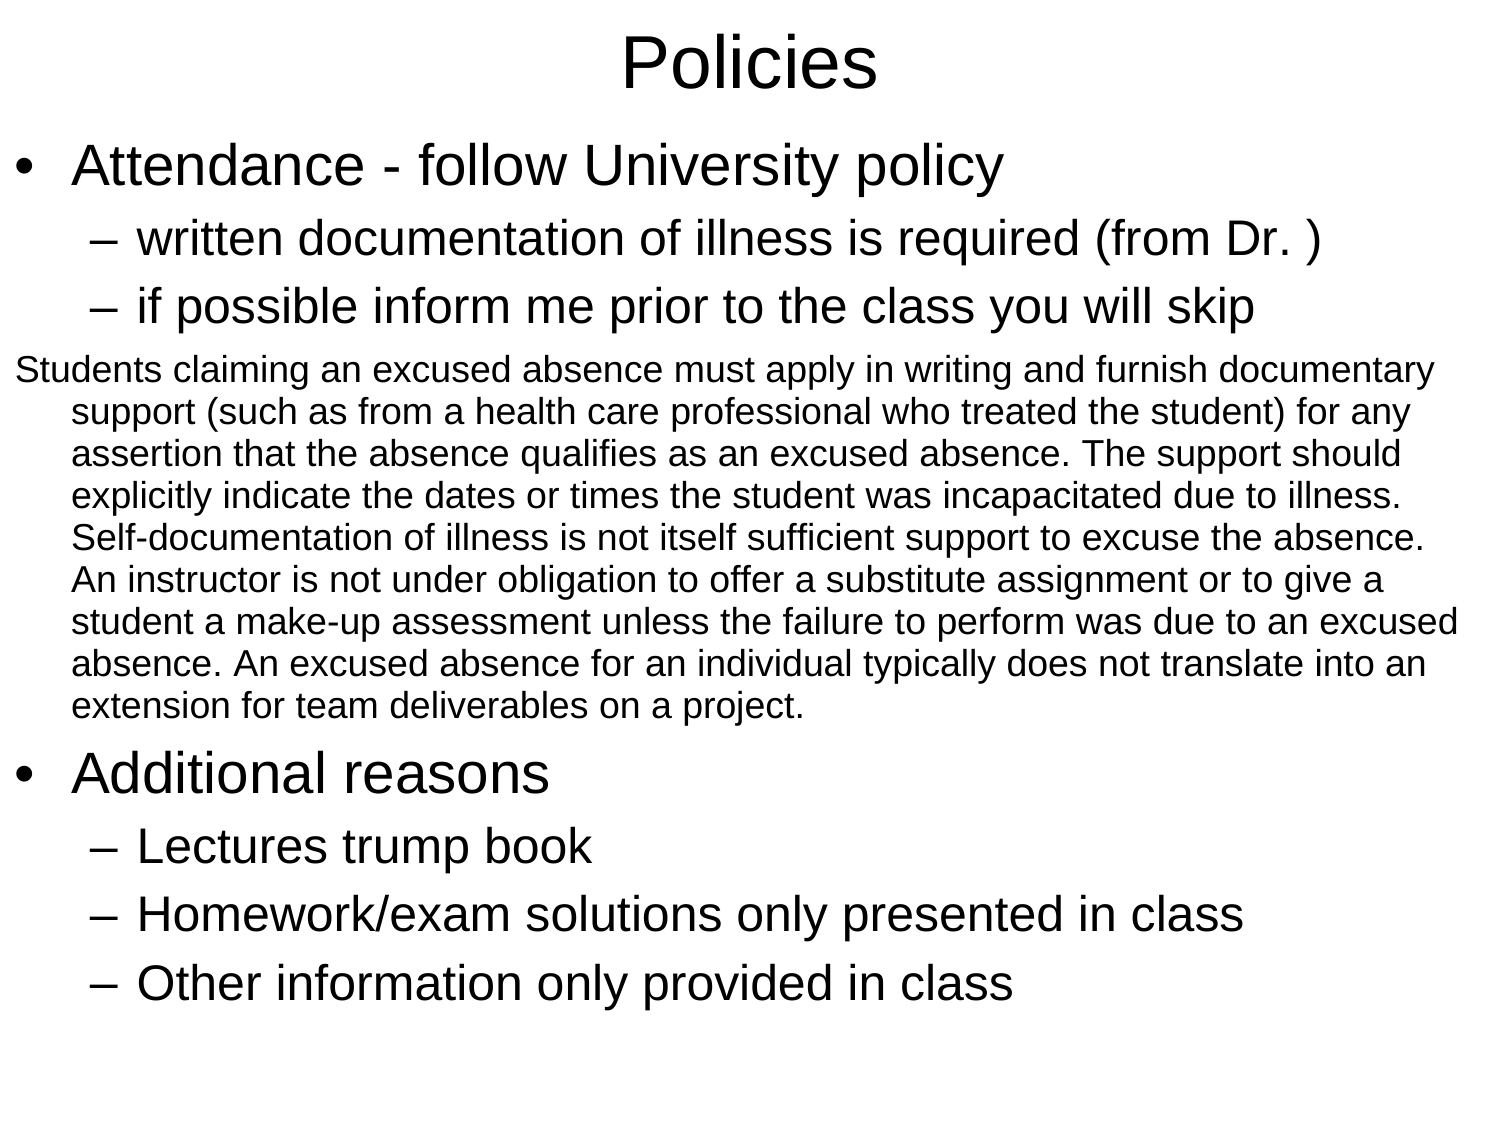

# Policies
Attendance - follow University policy
written documentation of illness is required (from Dr. )
if possible inform me prior to the class you will skip
Students claiming an excused absence must apply in writing and furnish documentary support (such as from a health care professional who treated the student) for any assertion that the absence qualifies as an excused absence. The support should explicitly indicate the dates or times the student was incapacitated due to illness. Self-documentation of illness is not itself sufficient support to excuse the absence. An instructor is not under obligation to offer a substitute assignment or to give a student a make-up assessment unless the failure to perform was due to an excused absence. An excused absence for an individual typically does not translate into an extension for team deliverables on a project.
Additional reasons
Lectures trump book
Homework/exam solutions only presented in class
Other information only provided in class